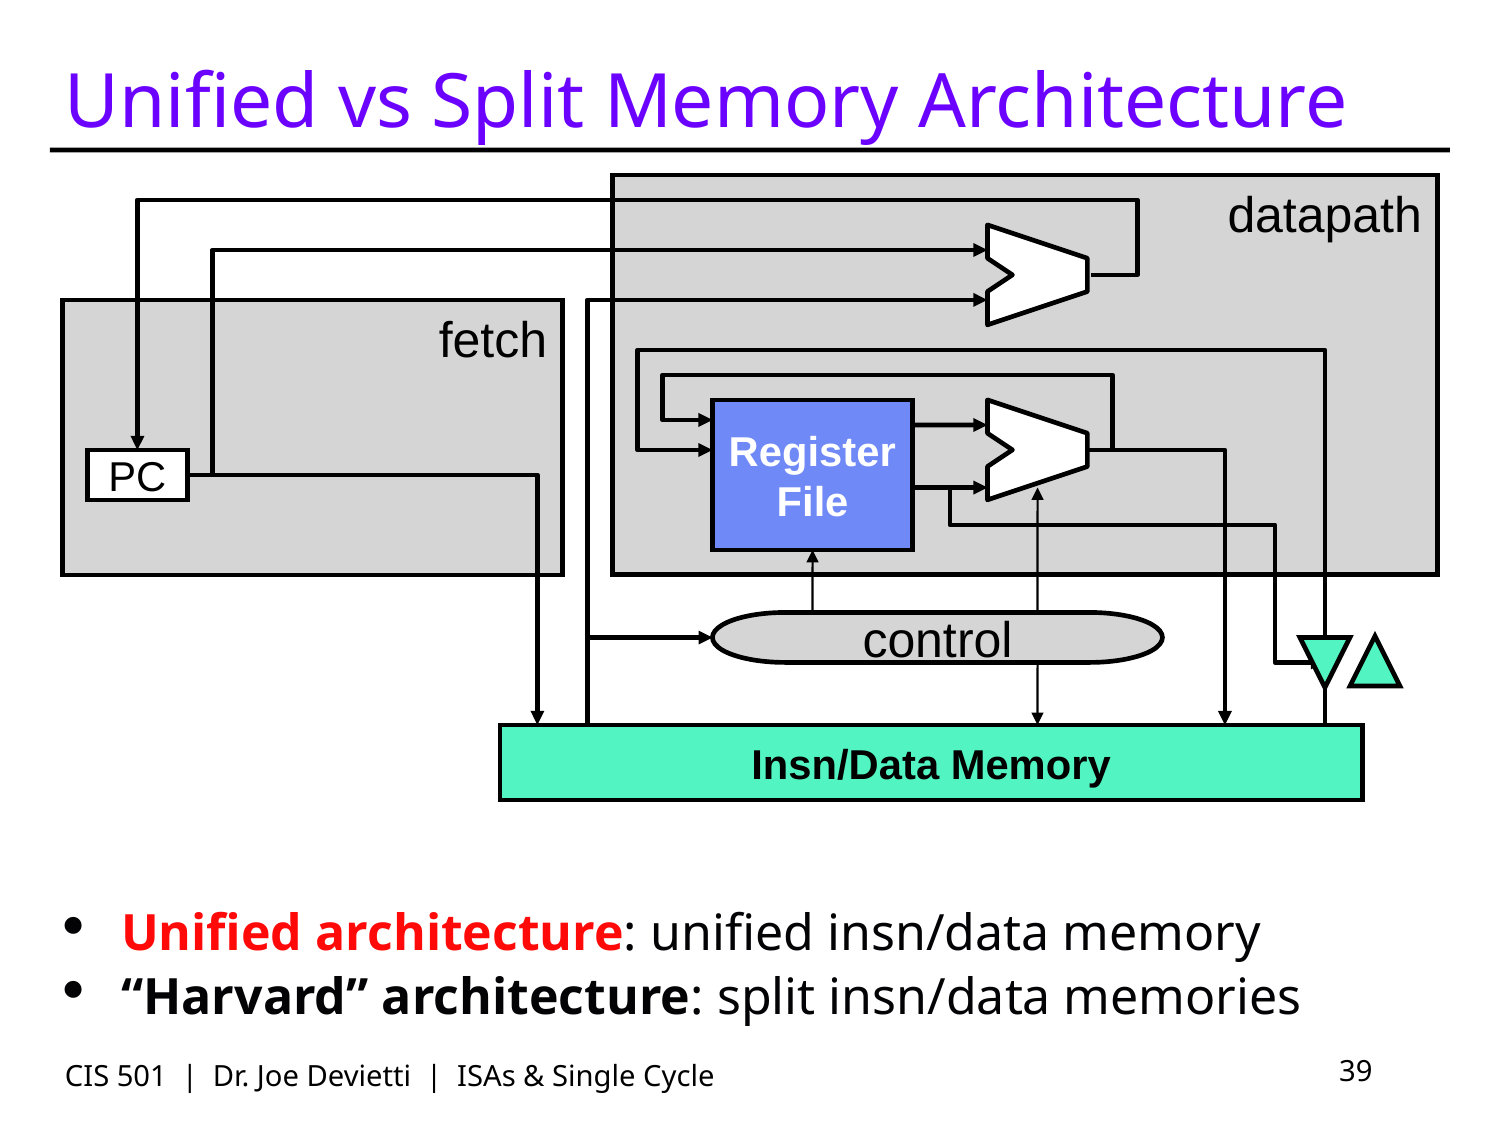

Unified vs Split Memory Architecture
datapath
fetch
Register
File
PC
control
Insn/Data Memory
Unified architecture: unified insn/data memory
“Harvard” architecture: split insn/data memories
CIS 501 | Dr. Joe Devietti | ISAs & Single Cycle